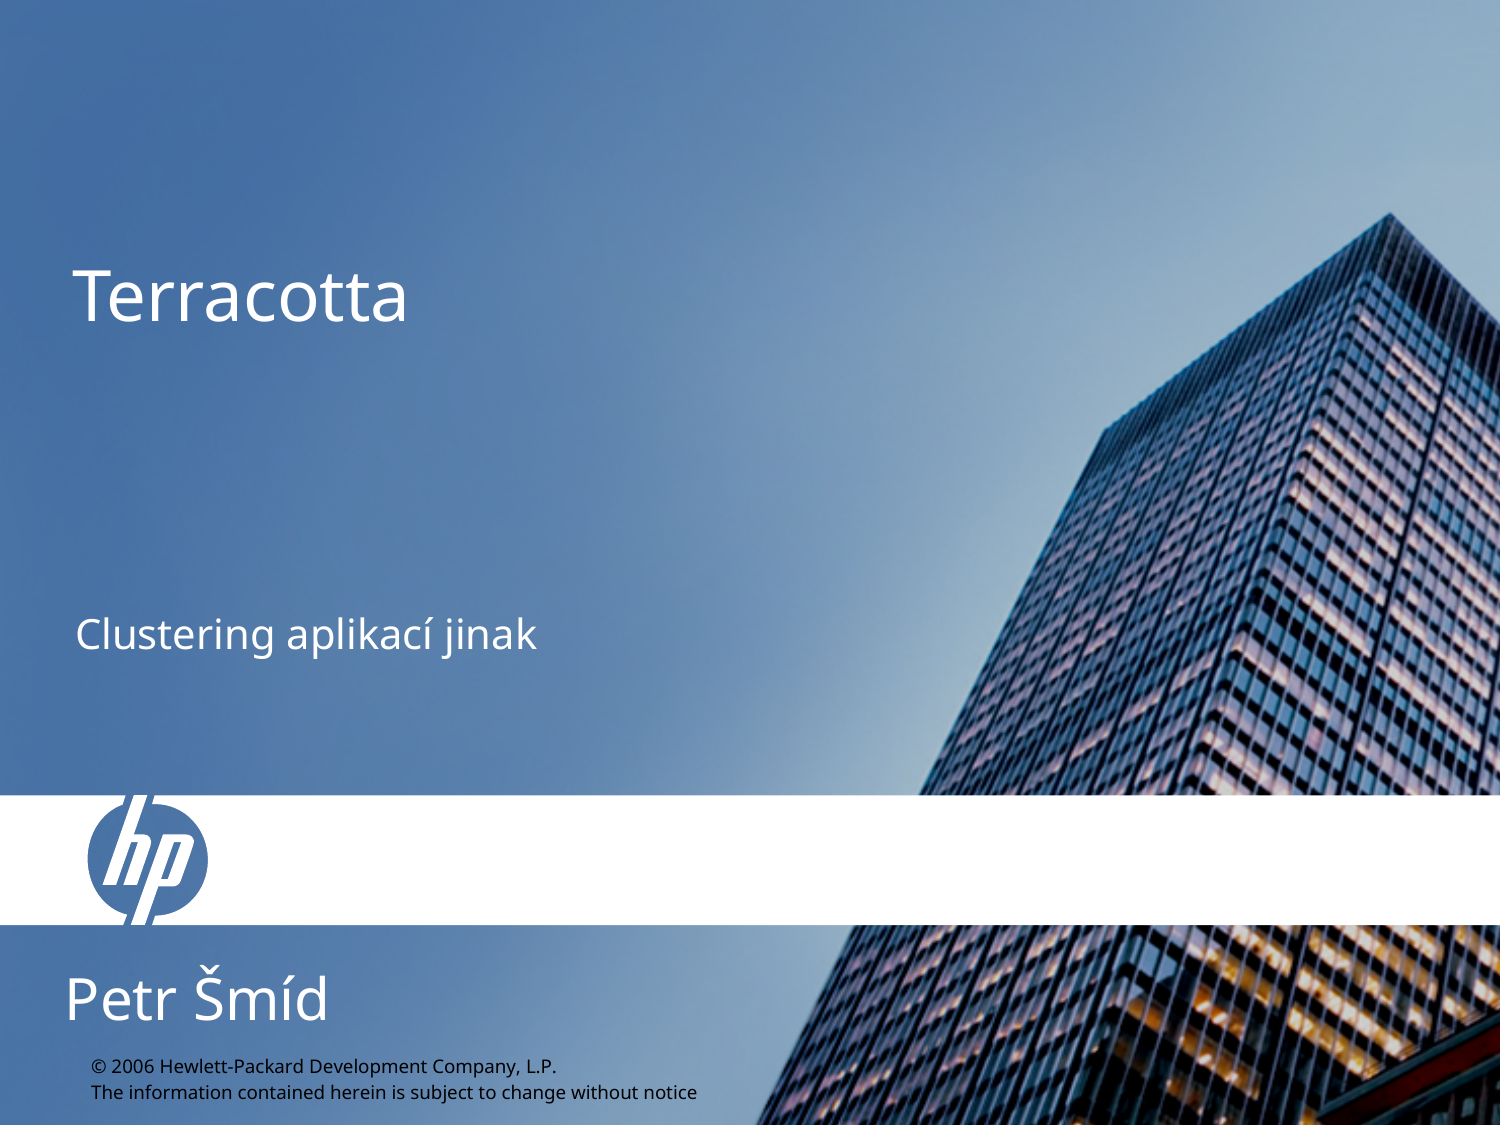

# Terracotta
Clustering aplikací jinak
Petr Šmíd